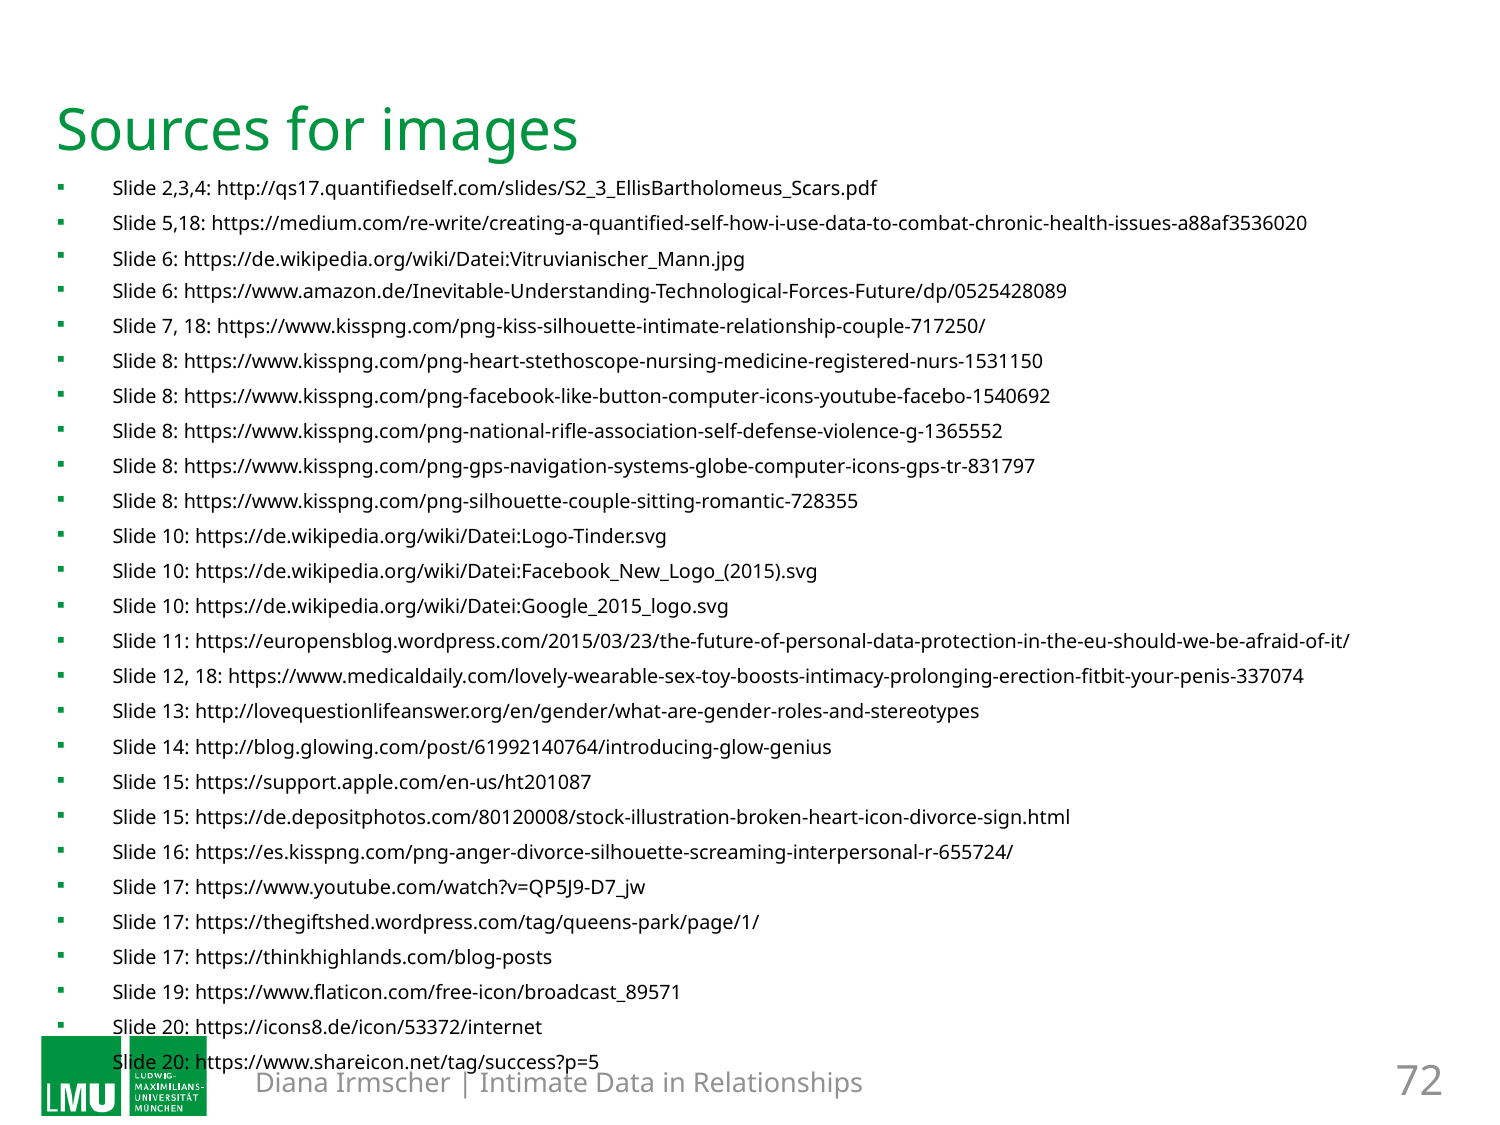

Sources for images
# Slide 2,3,4: http://qs17.quantifiedself.com/slides/S2_3_EllisBartholomeus_Scars.pdf
Slide 5,18: https://medium.com/re-write/creating-a-quantified-self-how-i-use-data-to-combat-chronic-health-issues-a88af3536020
Slide 6: https://de.wikipedia.org/wiki/Datei:Vitruvianischer_Mann.jpg
Slide 6: https://www.amazon.de/Inevitable-Understanding-Technological-Forces-Future/dp/0525428089
Slide 7, 18: https://www.kisspng.com/png-kiss-silhouette-intimate-relationship-couple-717250/
Slide 8: https://www.kisspng.com/png-heart-stethoscope-nursing-medicine-registered-nurs-1531150
Slide 8: https://www.kisspng.com/png-facebook-like-button-computer-icons-youtube-facebo-1540692
Slide 8: https://www.kisspng.com/png-national-rifle-association-self-defense-violence-g-1365552
Slide 8: https://www.kisspng.com/png-gps-navigation-systems-globe-computer-icons-gps-tr-831797
Slide 8: https://www.kisspng.com/png-silhouette-couple-sitting-romantic-728355
Slide 10: https://de.wikipedia.org/wiki/Datei:Logo-Tinder.svg
Slide 10: https://de.wikipedia.org/wiki/Datei:Facebook_New_Logo_(2015).svg
Slide 10: https://de.wikipedia.org/wiki/Datei:Google_2015_logo.svg
Slide 11: https://europensblog.wordpress.com/2015/03/23/the-future-of-personal-data-protection-in-the-eu-should-we-be-afraid-of-it/
Slide 12, 18: https://www.medicaldaily.com/lovely-wearable-sex-toy-boosts-intimacy-prolonging-erection-fitbit-your-penis-337074
Slide 13: http://lovequestionlifeanswer.org/en/gender/what-are-gender-roles-and-stereotypes
Slide 14: http://blog.glowing.com/post/61992140764/introducing-glow-genius
Slide 15: https://support.apple.com/en-us/ht201087
Slide 15: https://de.depositphotos.com/80120008/stock-illustration-broken-heart-icon-divorce-sign.html
Slide 16: https://es.kisspng.com/png-anger-divorce-silhouette-screaming-interpersonal-r-655724/
Slide 17: https://www.youtube.com/watch?v=QP5J9-D7_jw
Slide 17: https://thegiftshed.wordpress.com/tag/queens-park/page/1/
Slide 17: https://thinkhighlands.com/blog-posts
Slide 19: https://www.flaticon.com/free-icon/broadcast_89571
Slide 20: https://icons8.de/icon/53372/internet
Slide 20: https://www.shareicon.net/tag/success?p=5
Diana Irmscher | Intimate Data in Relationships